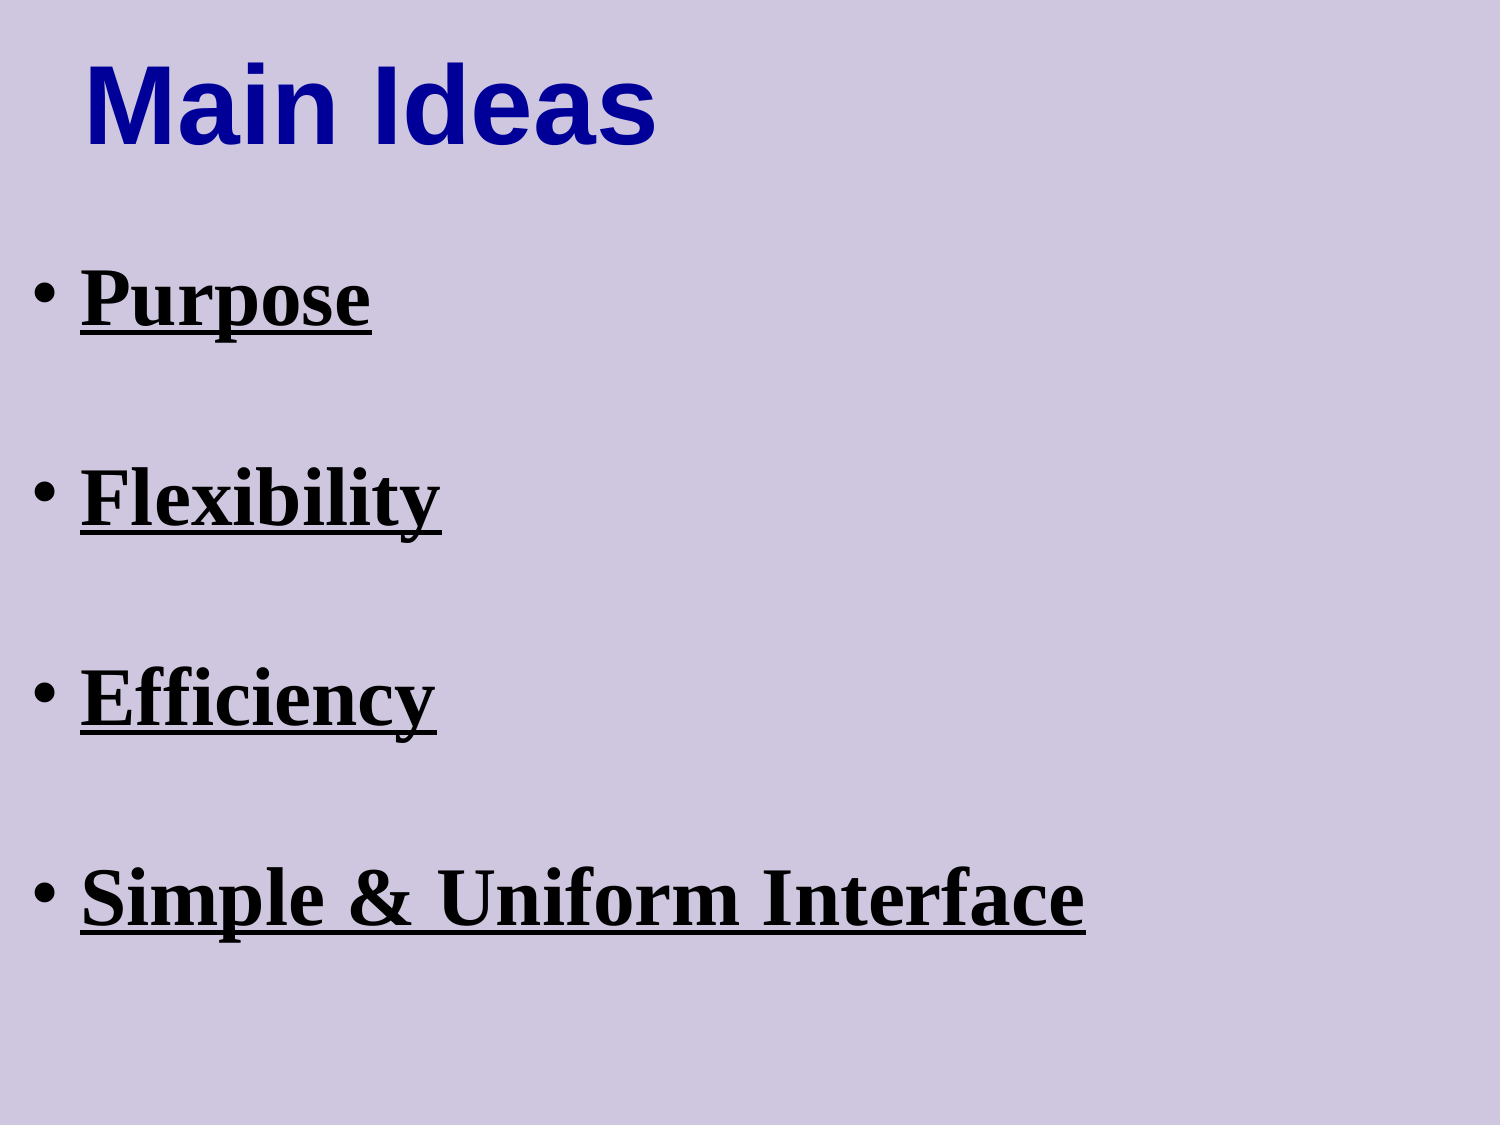

# Main Ideas
 Purpose
 Flexibility
 Efficiency
 Simple & Uniform Interface